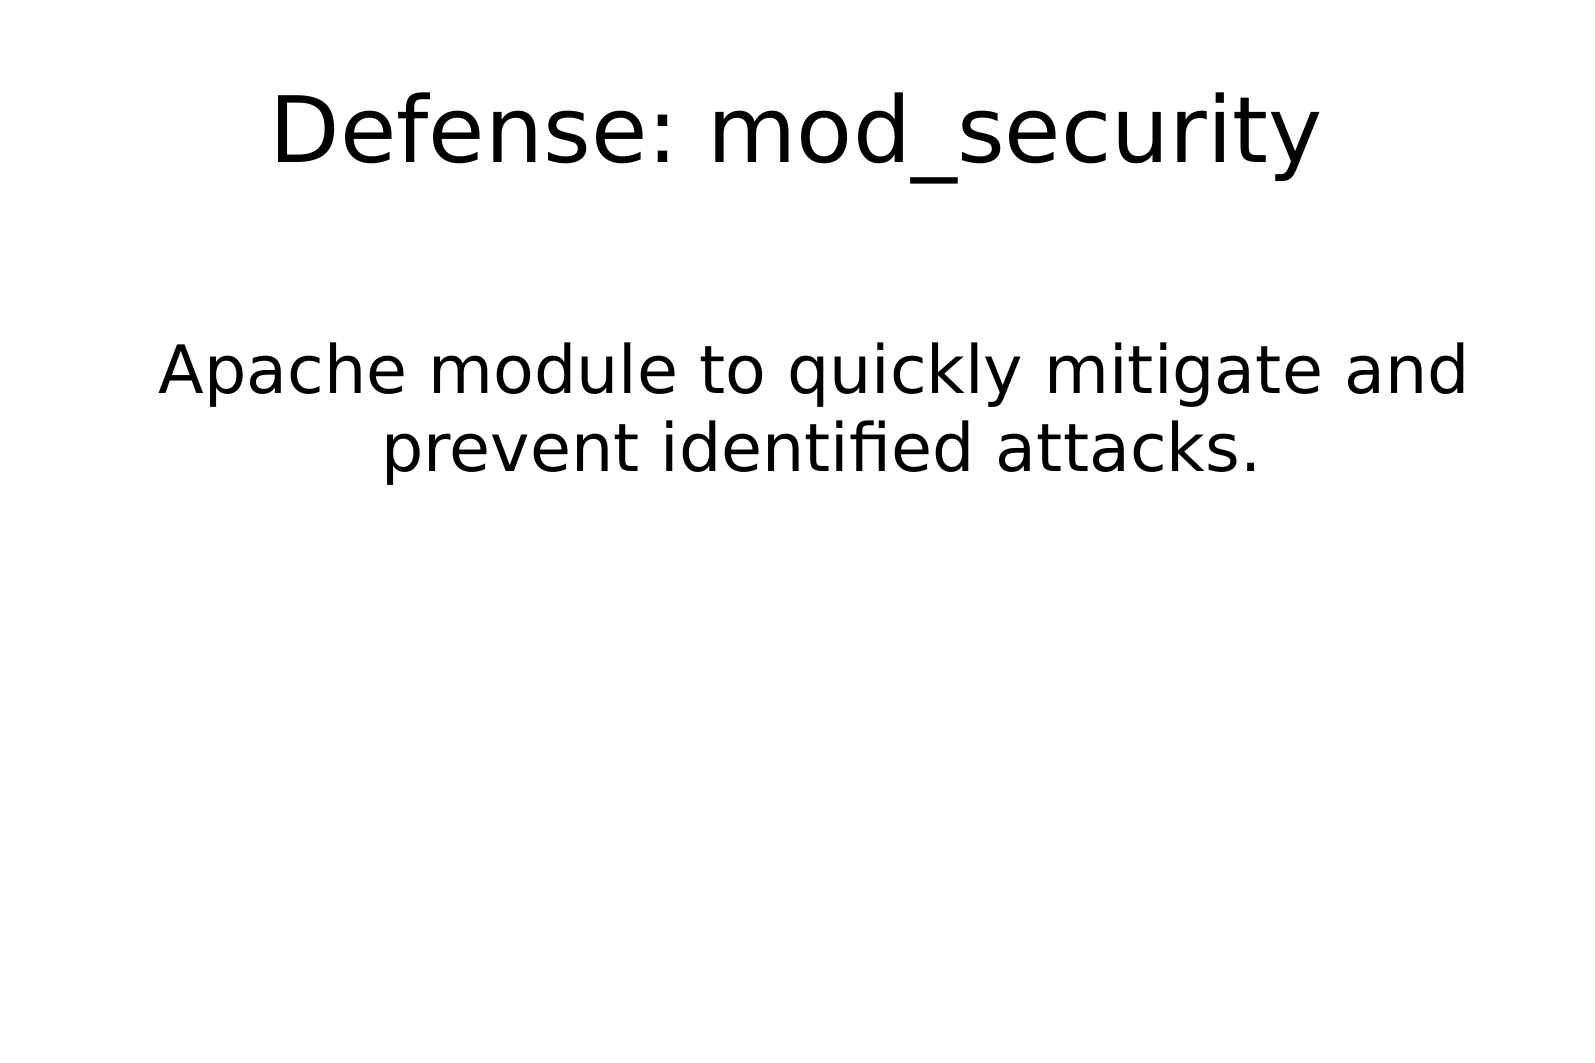

# Defense: mod_security
Apache module to quickly mitigate and prevent identified attacks.